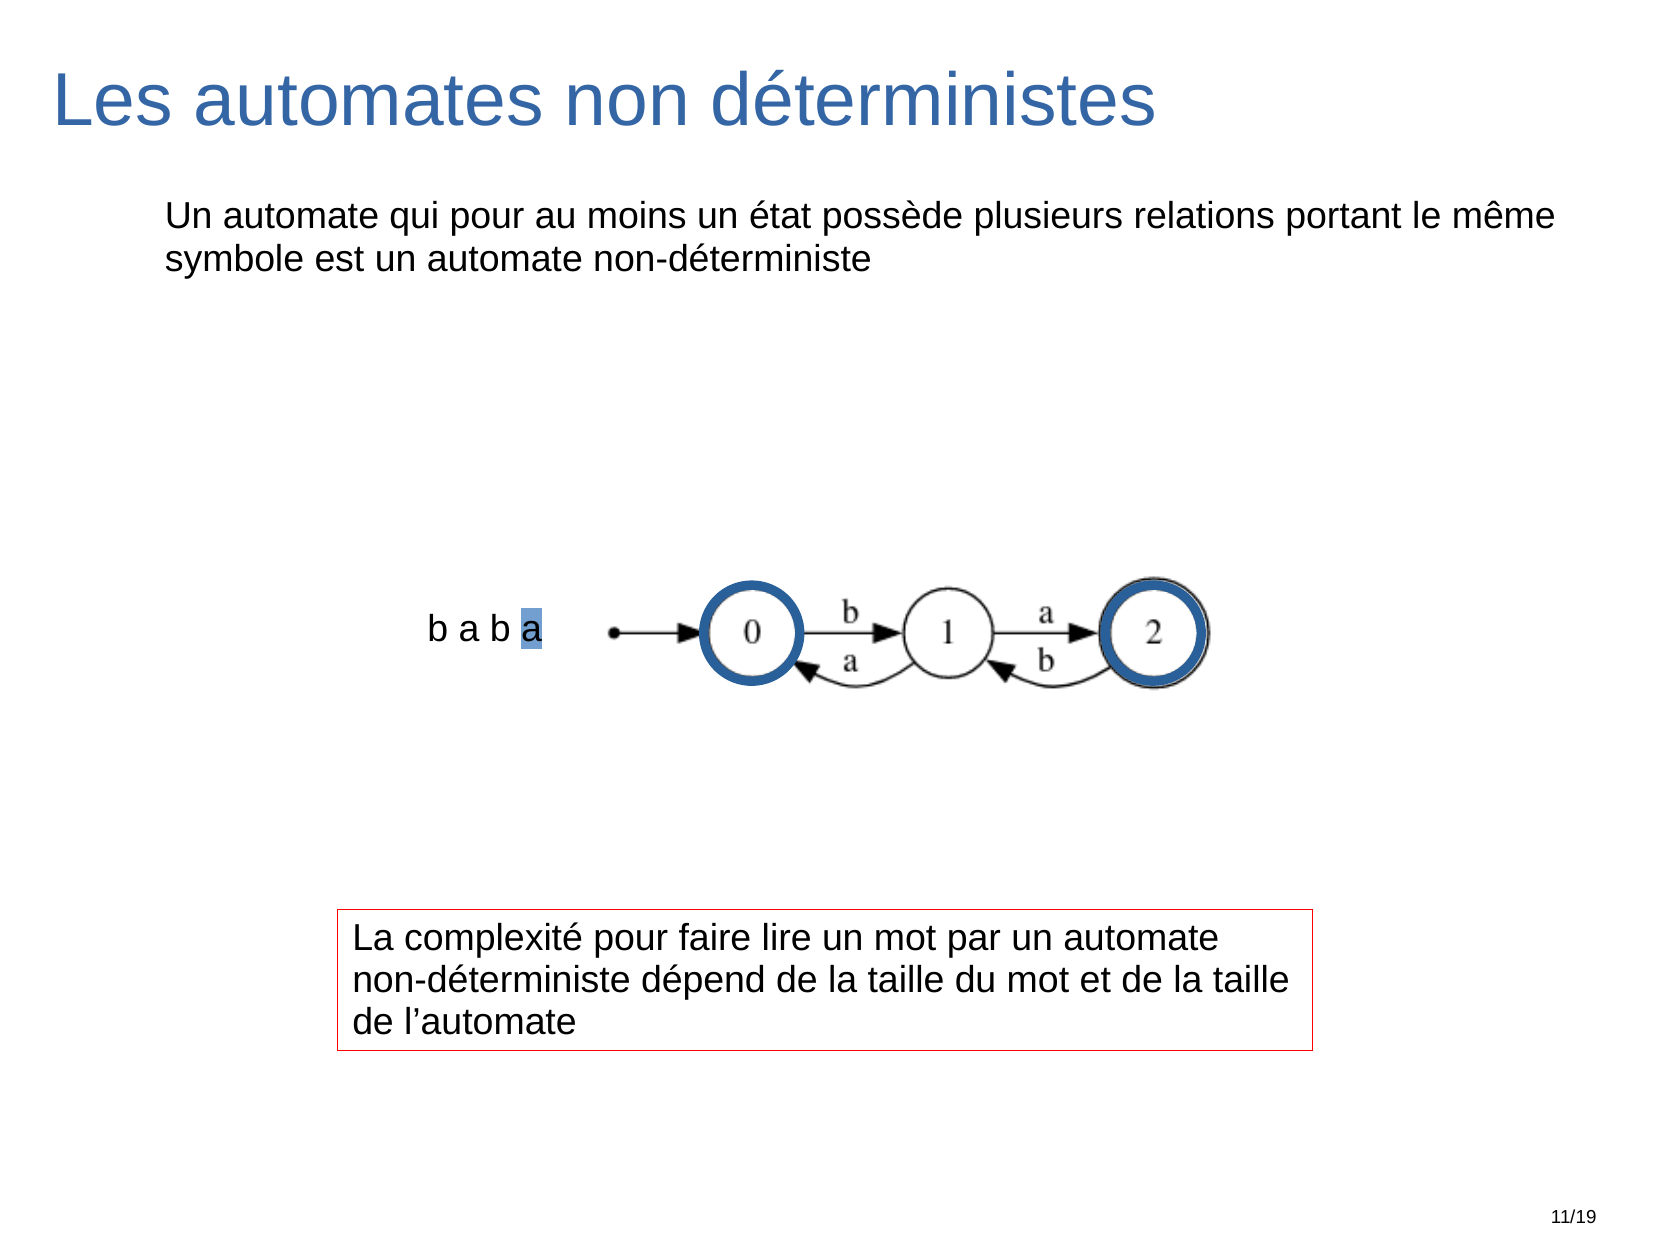

Les automates non déterministes
Un automate qui pour au moins un état possède plusieurs relations portant le même symbole est un automate non-déterministe
b a b a
La complexité pour faire lire un mot par un automate non-déterministe dépend de la taille du mot et de la taille de l’automate
11/19